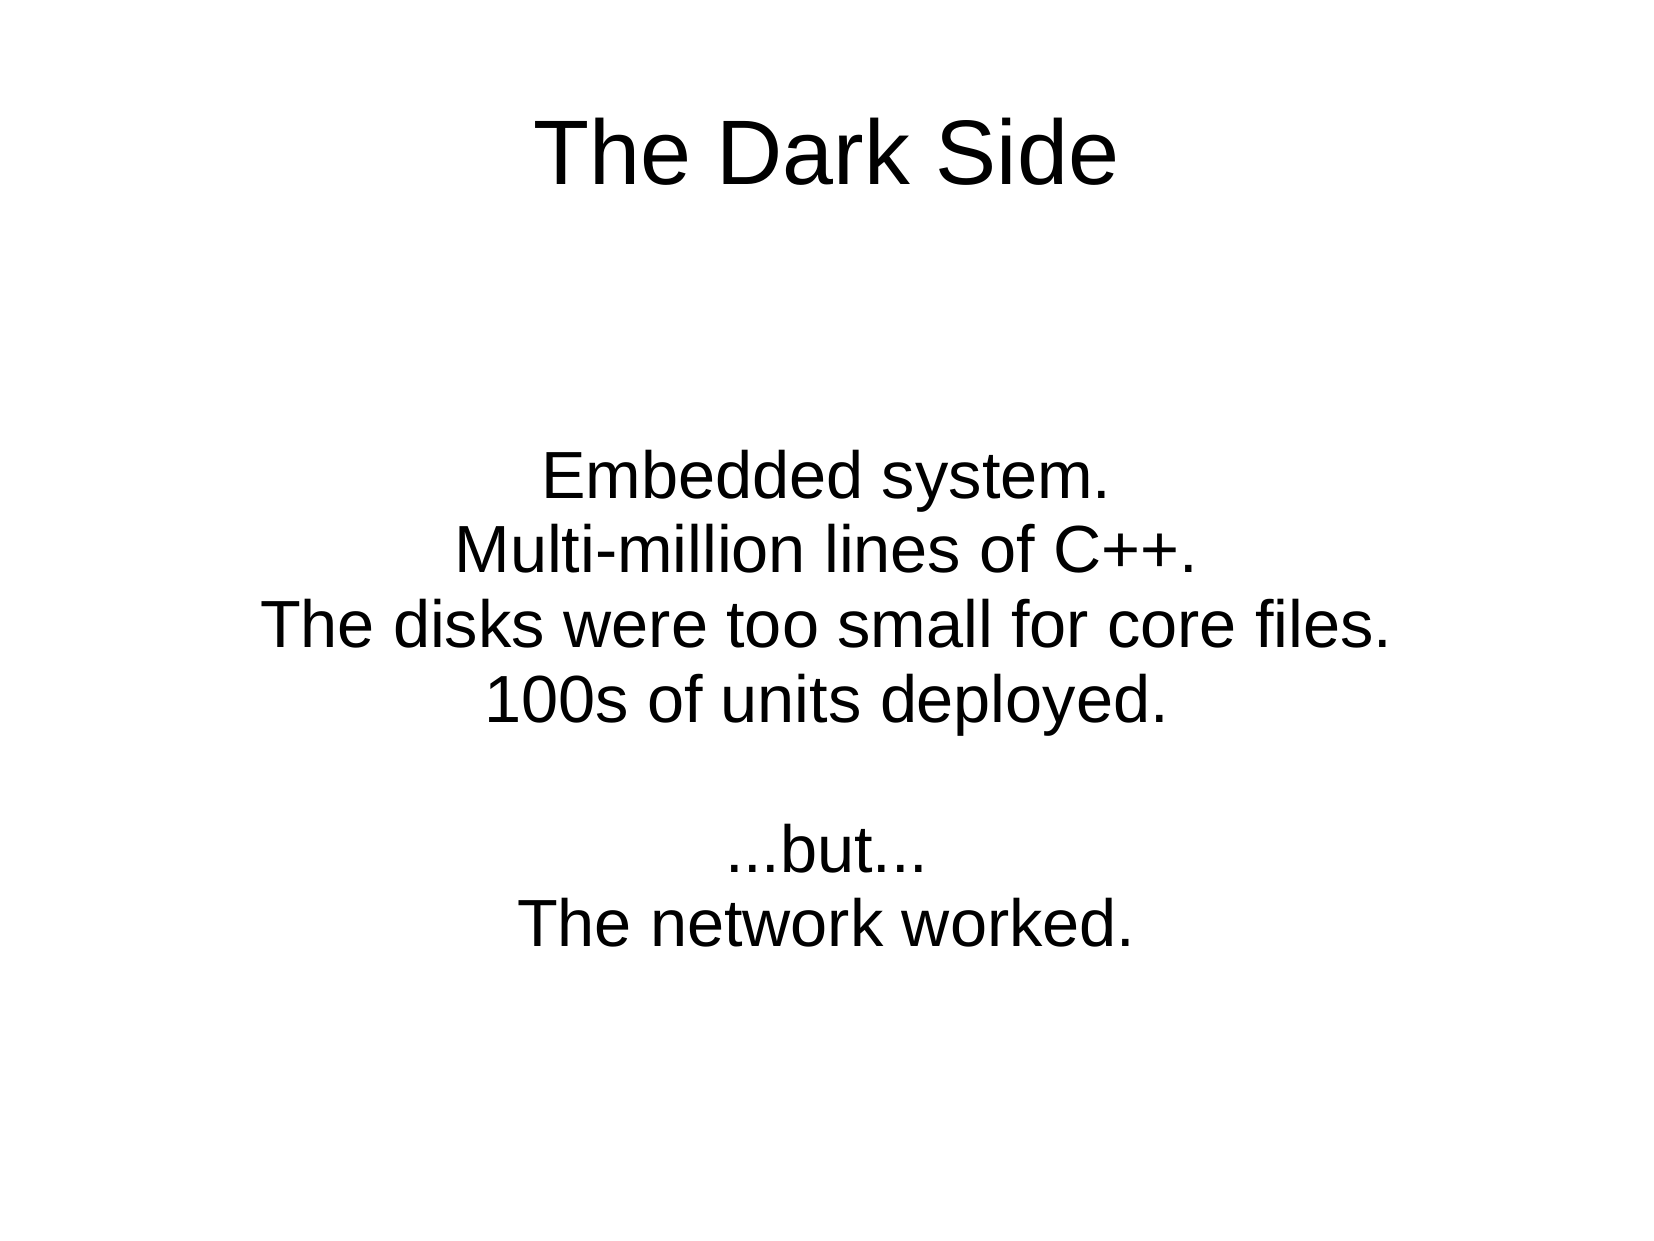

# The Dark Side
Embedded system.
Multi-million lines of C++.
The disks were too small for core files.
100s of units deployed.
...but...
The network worked.